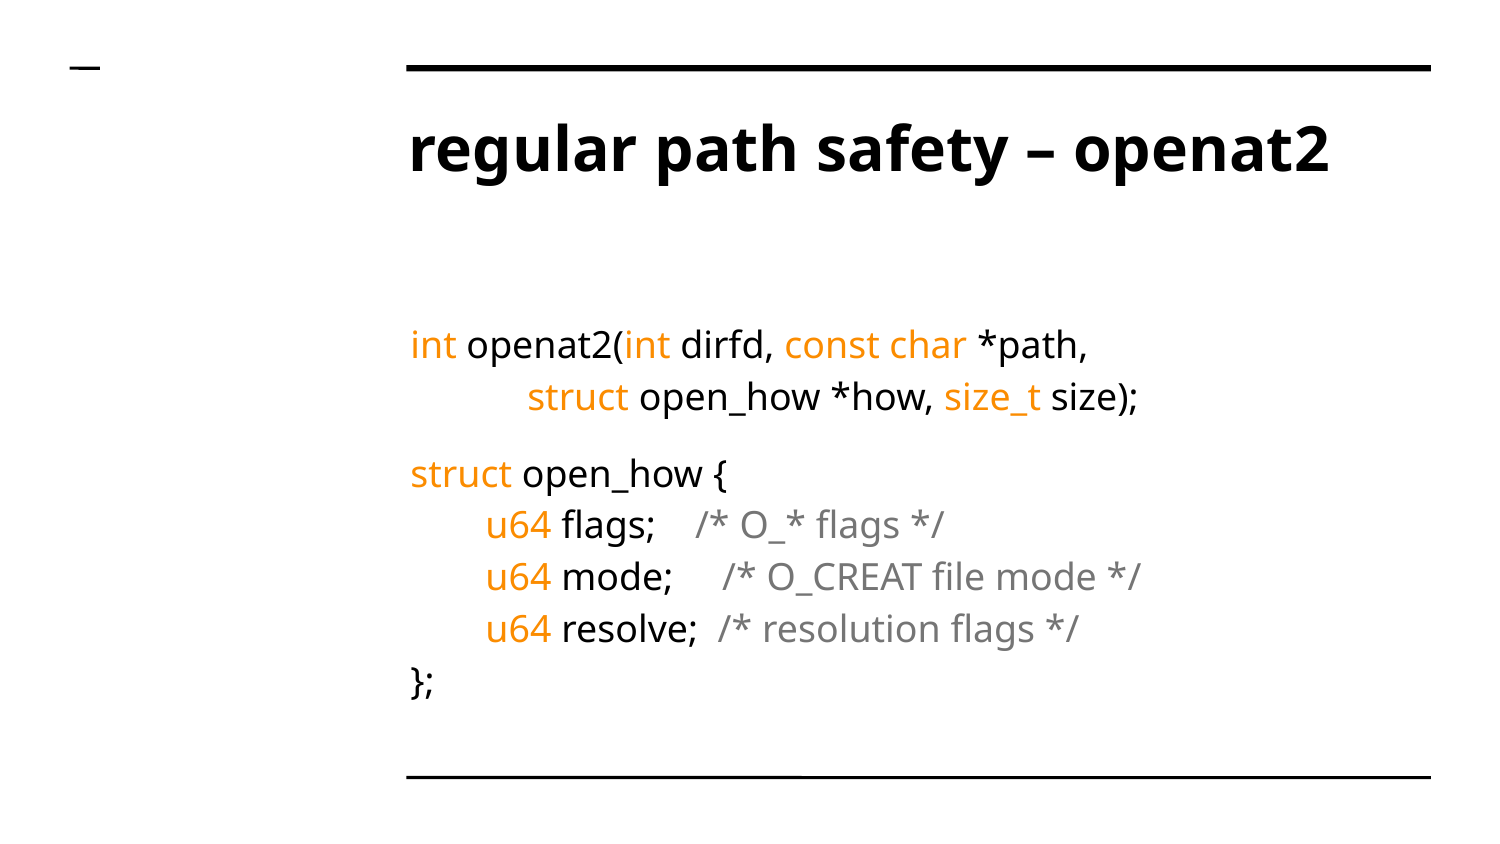

# regular path safety – openat2
int openat2(int dirfd, const char *path,
 struct open_how *how, size_t size);
struct open_how {
	u64 flags; /* O_* flags */
	u64 mode; /* O_CREAT file mode */
	u64 resolve; /* resolution flags */
};